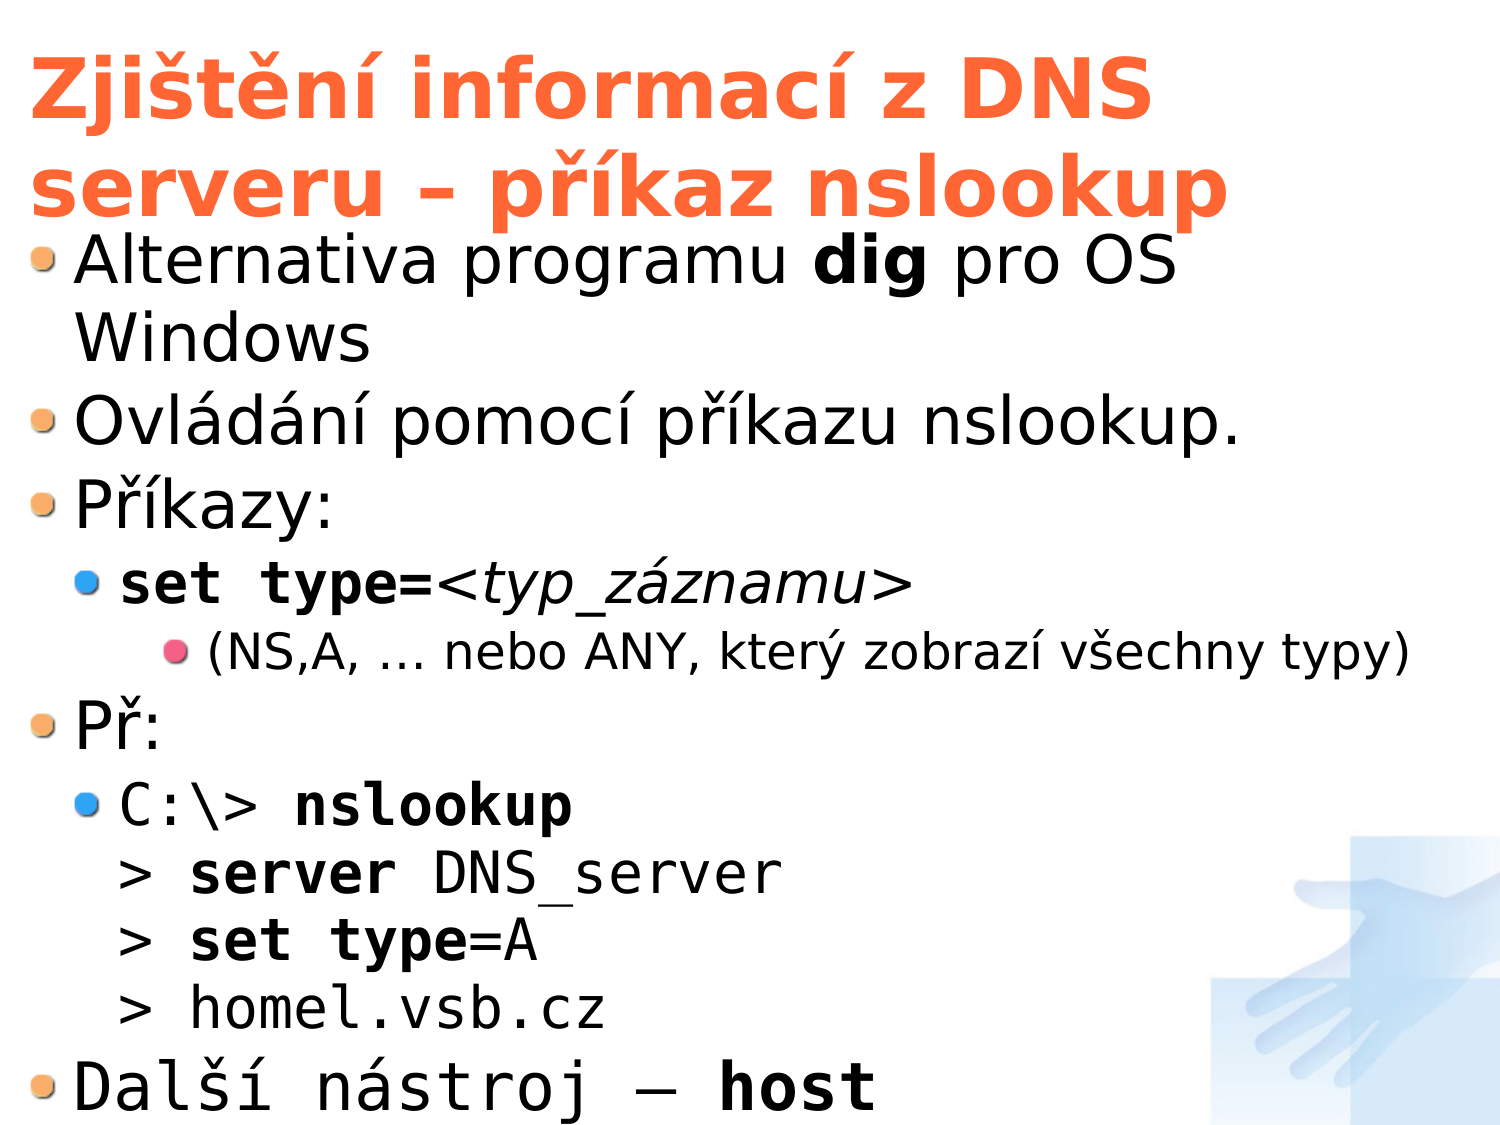

# Zjištění informací z DNS serveru – příkaz nslookup
Alternativa programu dig pro OS Windows
Ovládání pomocí příkazu nslookup.
Příkazy:
set type=<typ_záznamu>
(NS,A, … nebo ANY, který zobrazí všechny typy)
Př:
C:\> nslookup
> server DNS_server
> set type=A
> homel.vsb.cz
Další nástroj – host